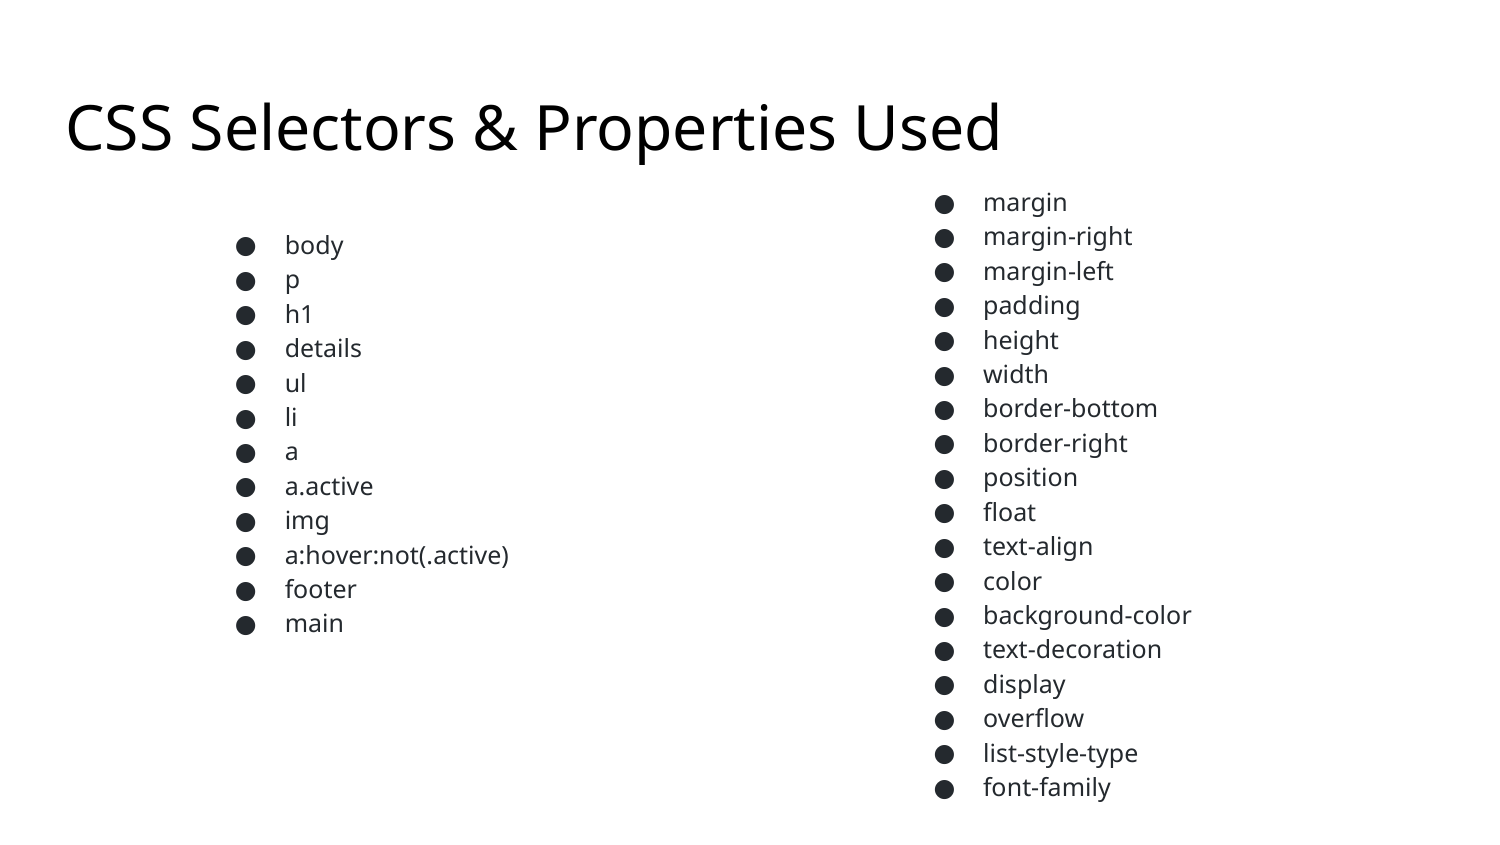

CSS Selectors & Properties Used
margin
margin-right
margin-left
padding
height
width
border-bottom
border-right
position
float
text-align
color
background-color
text-decoration
display
overflow
list-style-type
font-family
body
p
h1
details
ul
li
a
a.active
img
a:hover:not(.active)
footer
main